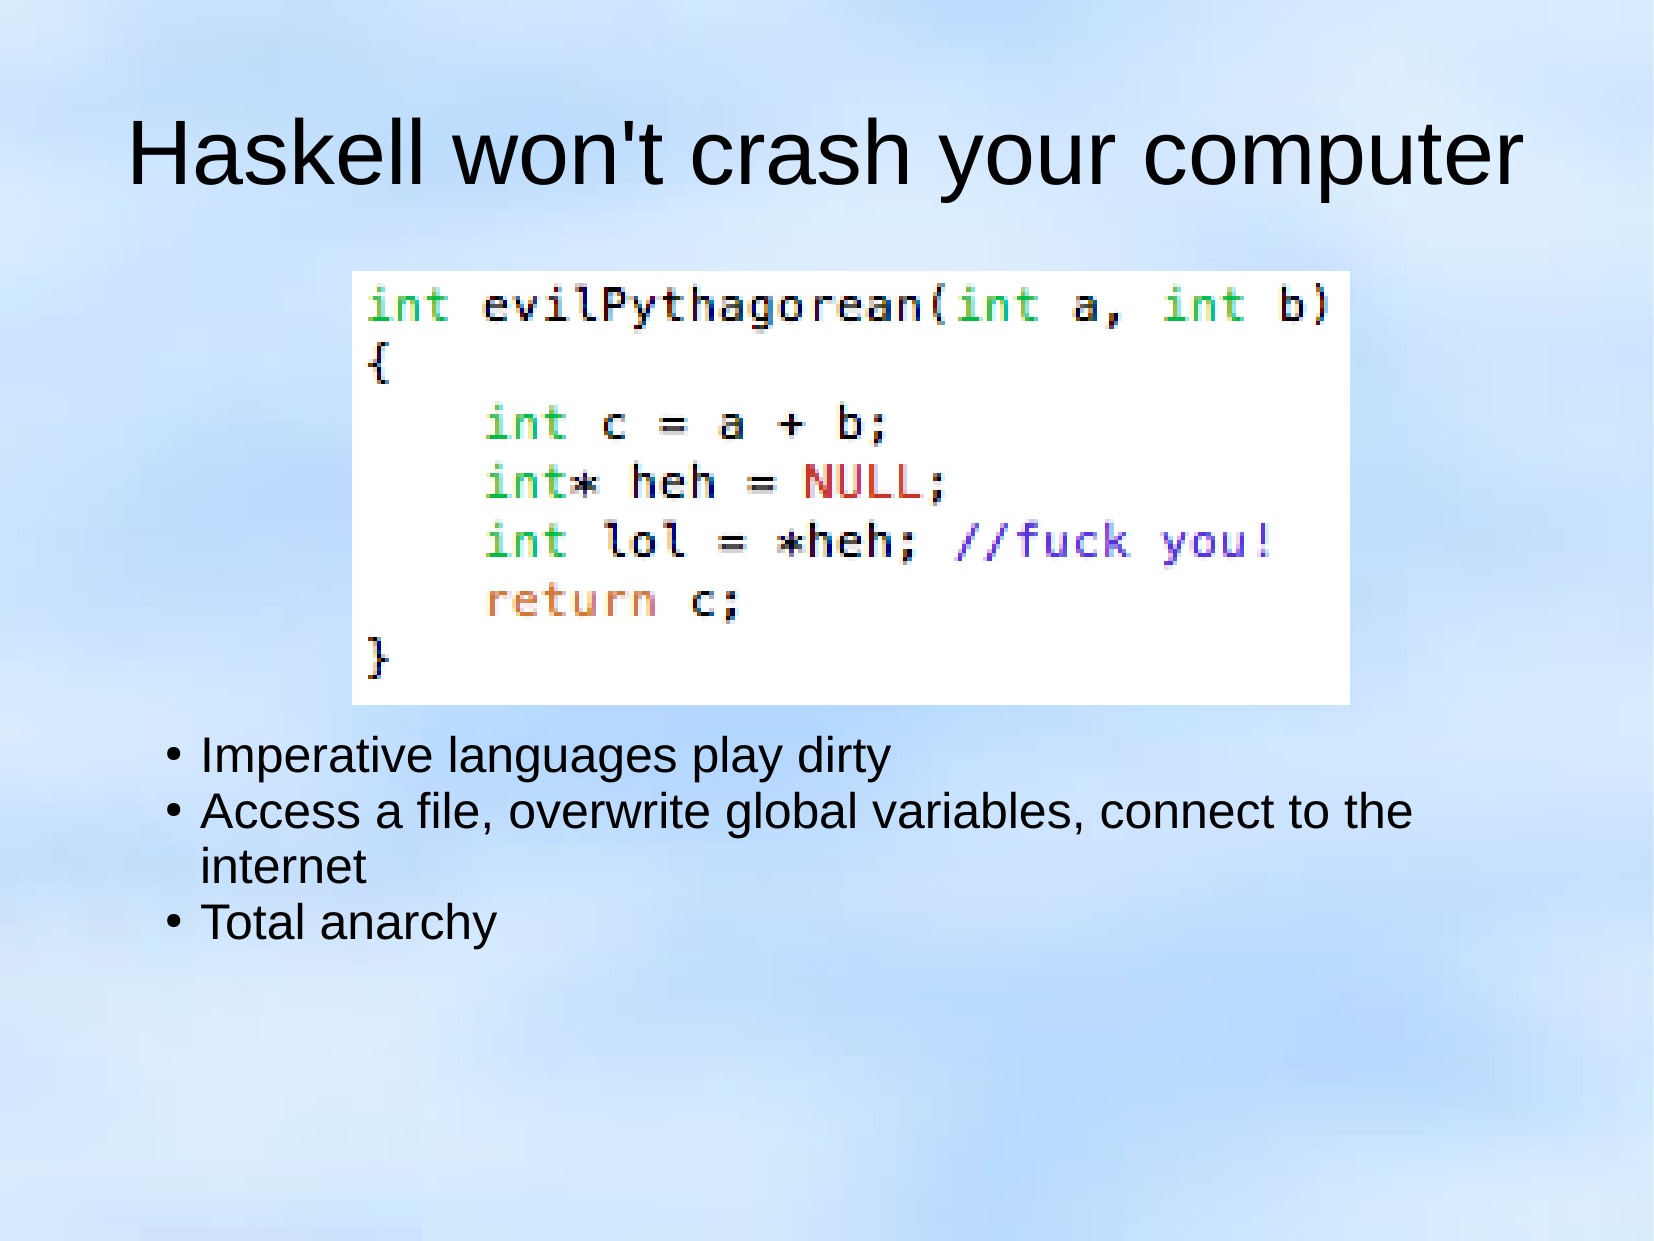

# Haskell won't crash your computer
Imperative languages play dirty
Access a file, overwrite global variables, connect to the internet
Total anarchy